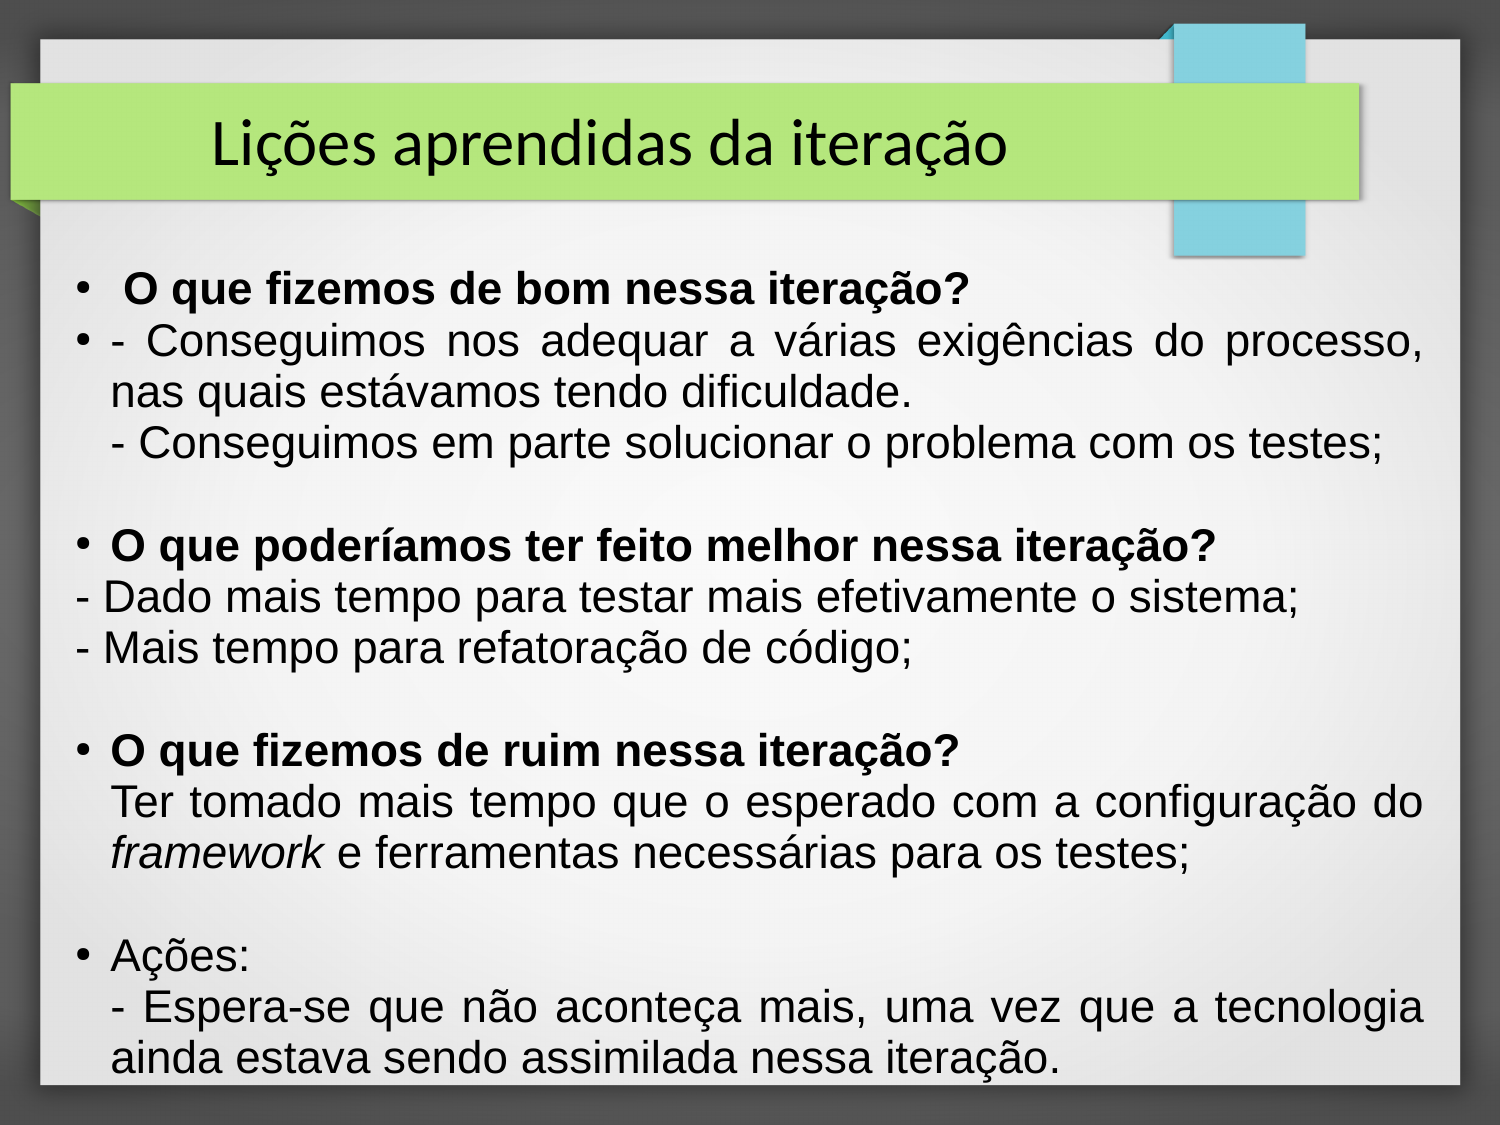

Lições aprendidas da iteração
# O que fizemos de bom nessa iteração?
- Conseguimos nos adequar a várias exigências do processo, nas quais estávamos tendo dificuldade.
- Conseguimos em parte solucionar o problema com os testes;
O que poderíamos ter feito melhor nessa iteração?
- Dado mais tempo para testar mais efetivamente o sistema;
- Mais tempo para refatoração de código;
O que fizemos de ruim nessa iteração?
Ter tomado mais tempo que o esperado com a configuração do framework e ferramentas necessárias para os testes;
Ações:
- Espera-se que não aconteça mais, uma vez que a tecnologia ainda estava sendo assimilada nessa iteração.